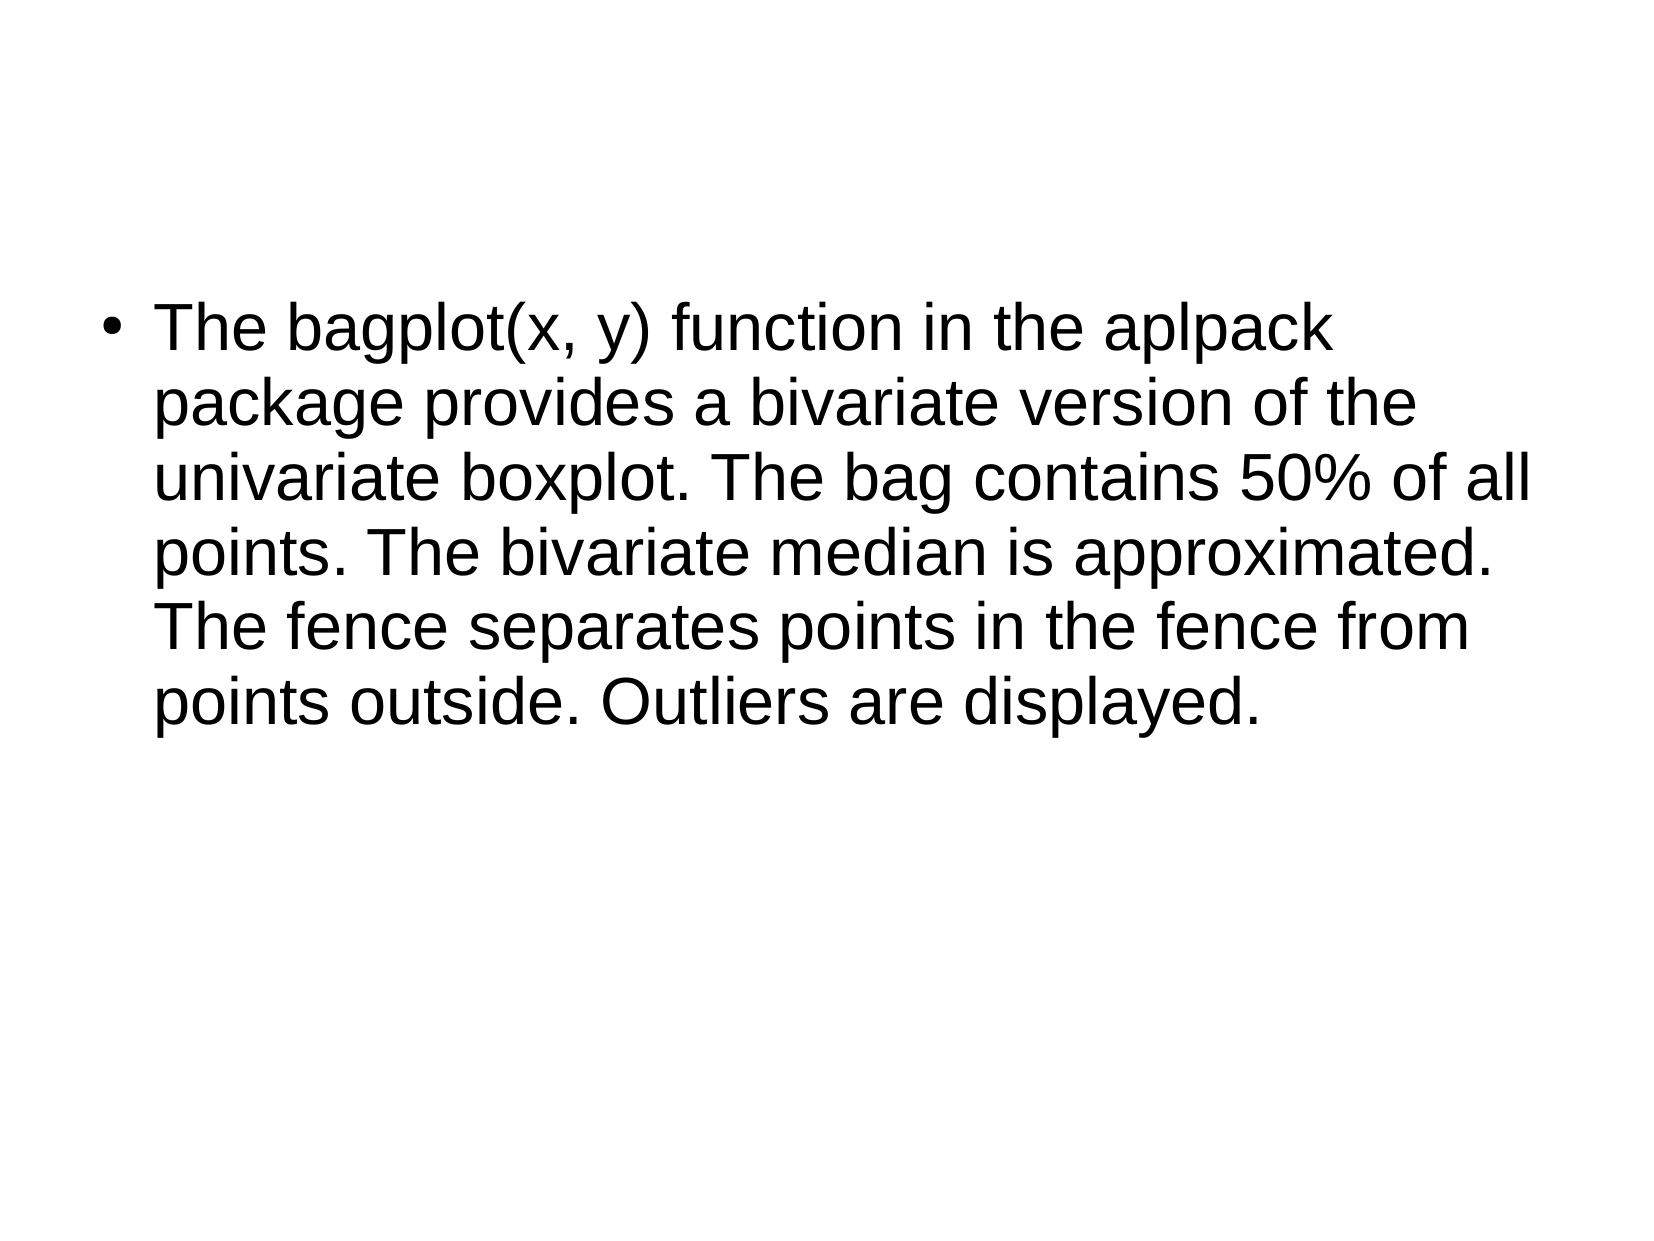

#
The bagplot(x, y) function in the aplpack package provides a bivariate version of the univariate boxplot. The bag contains 50% of all points. The bivariate median is approximated. The fence separates points in the fence from points outside. Outliers are displayed.